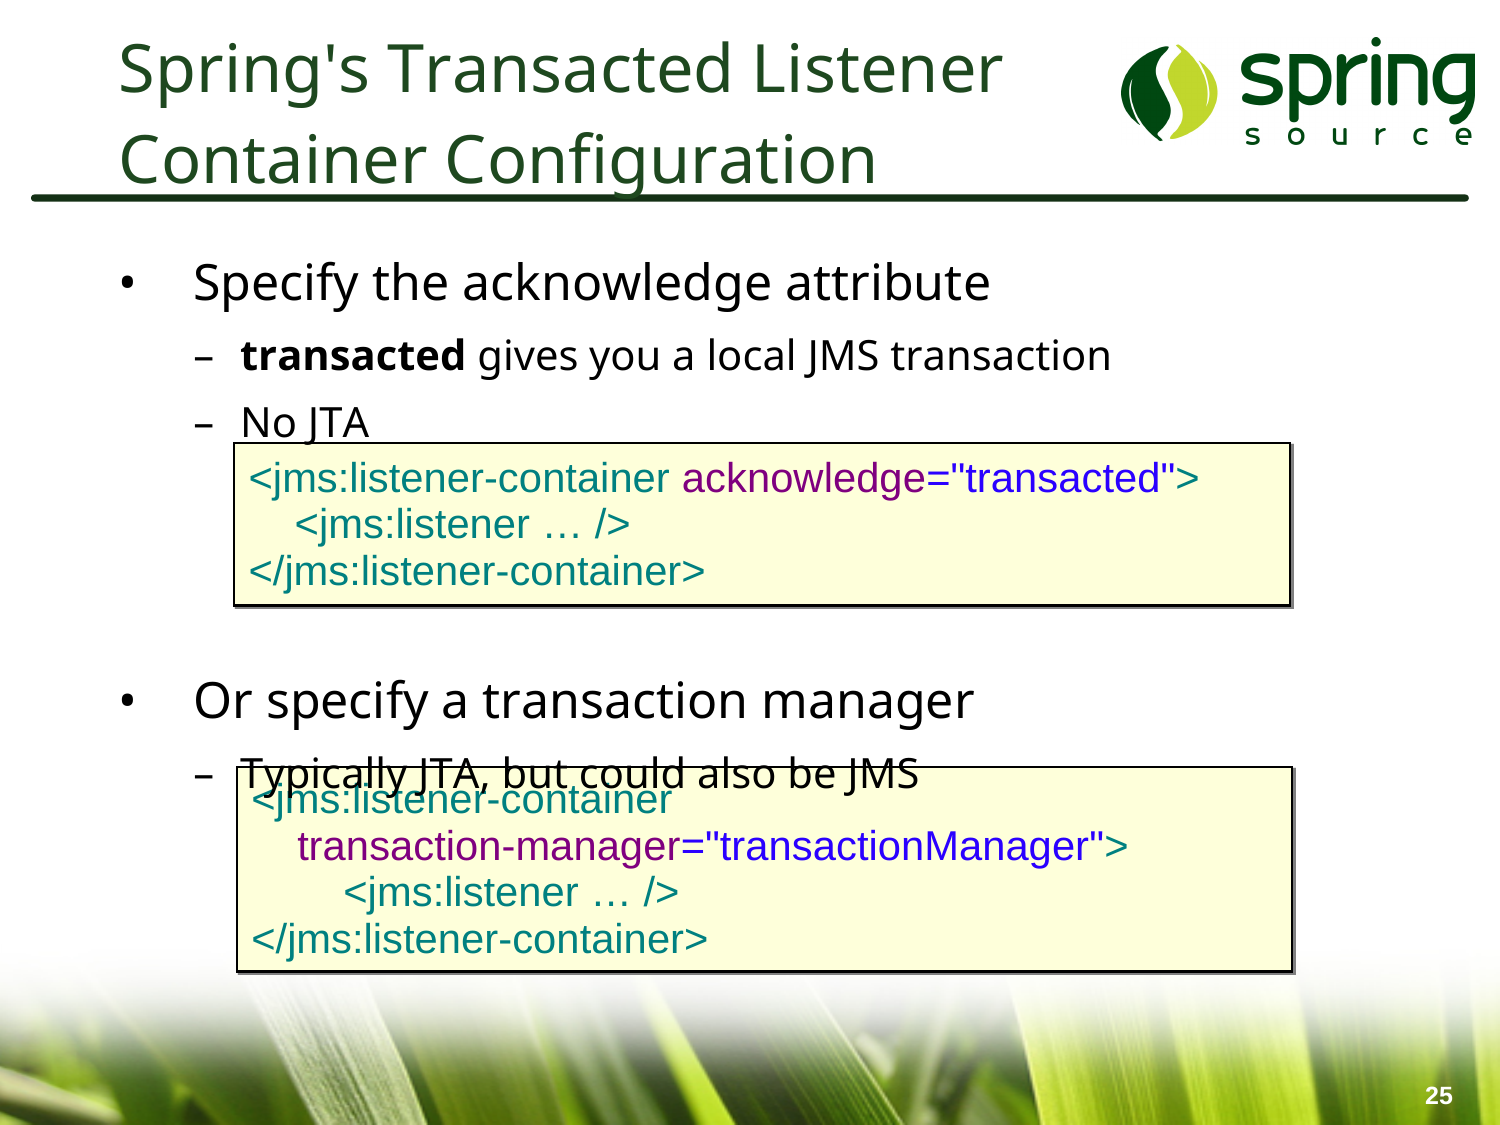

Spring's Transacted Listener Container Configuration
Specify the acknowledge attribute
transacted gives you a local JMS transaction
No JTA
Or specify a transaction manager
Typically JTA, but could also be JMS
#
<jms:listener-container acknowledge="transacted">
 <jms:listener … />
</jms:listener-container>
<jms:listener-container
 transaction-manager="transactionManager">
 <jms:listener … />
</jms:listener-container>